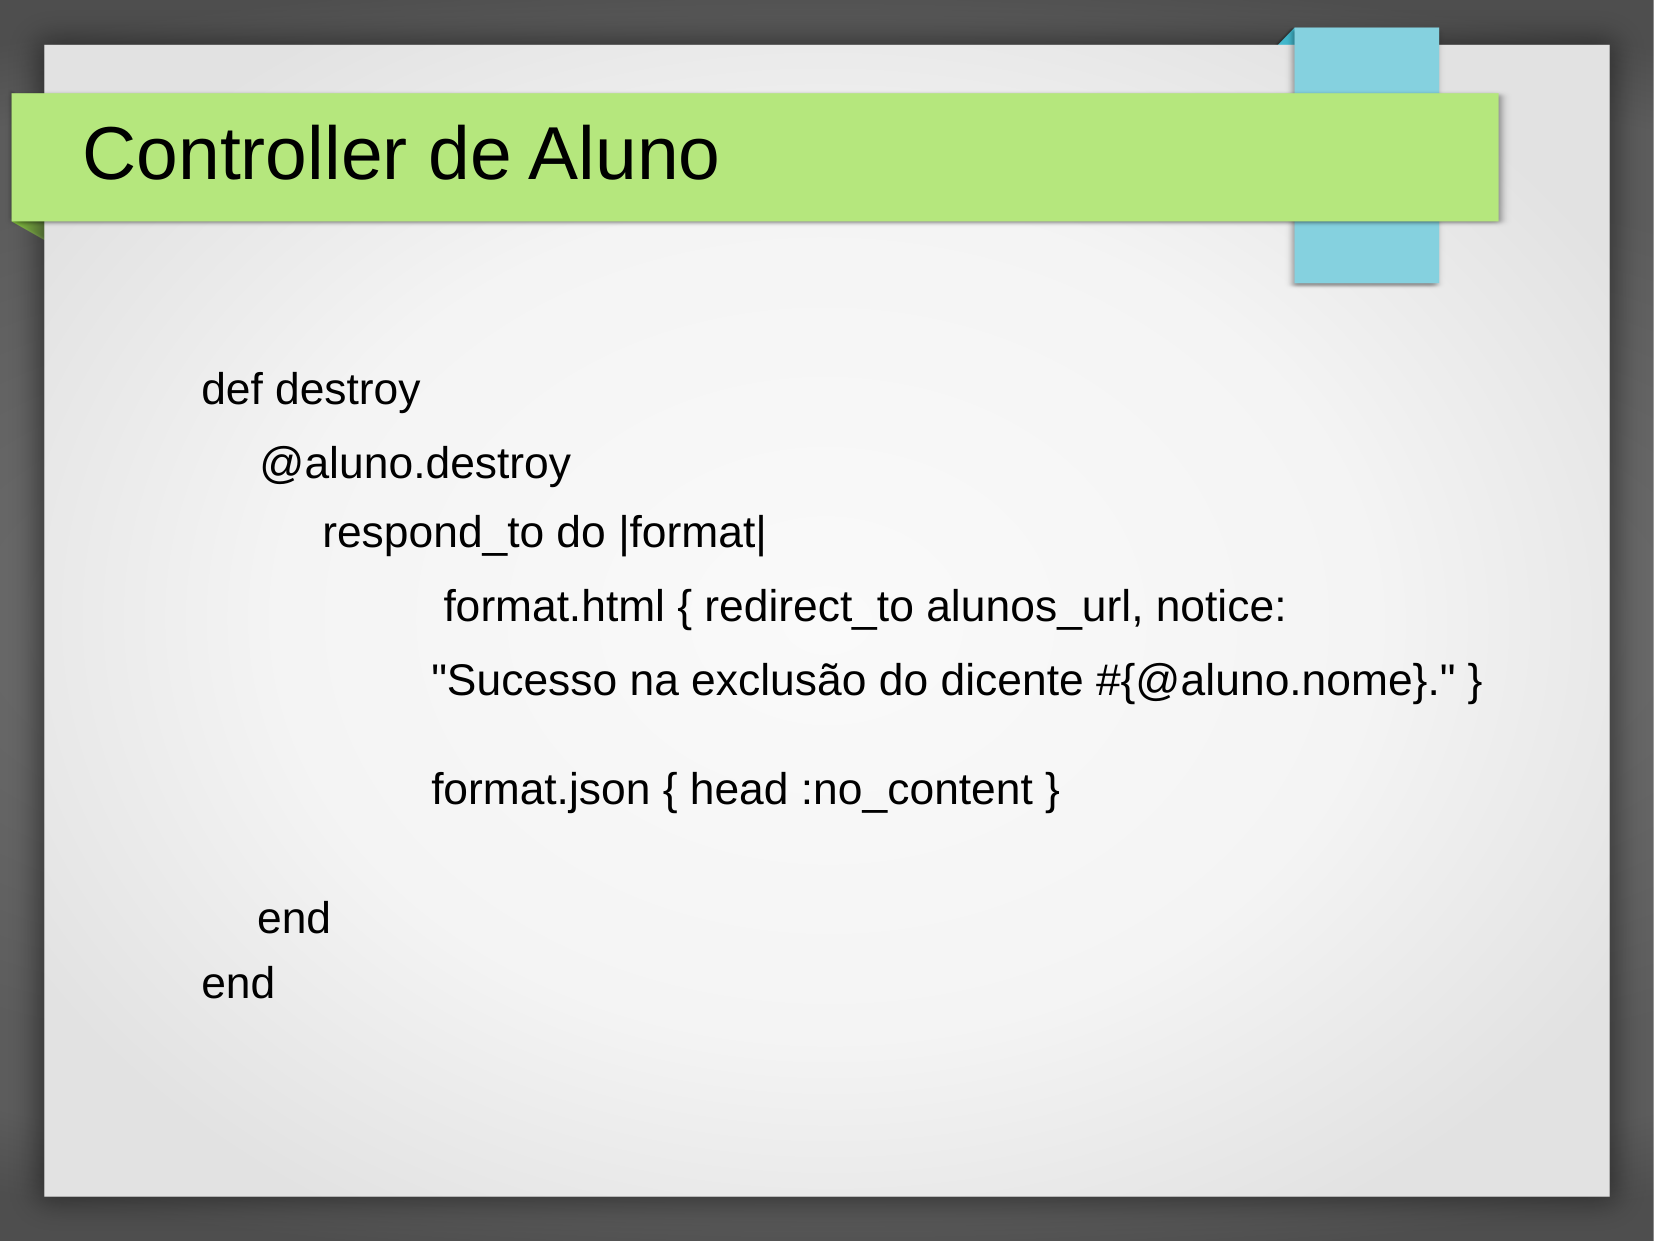

# Controller de Aluno
 	def destroy
	@aluno.destroy
 	 		respond_to do |format|
 		 		format.html { redirect_to alunos_url, notice:
"Sucesso na exclusão do dicente #{@aluno.nome}." }
format.json { head :no_content }
end
 	end